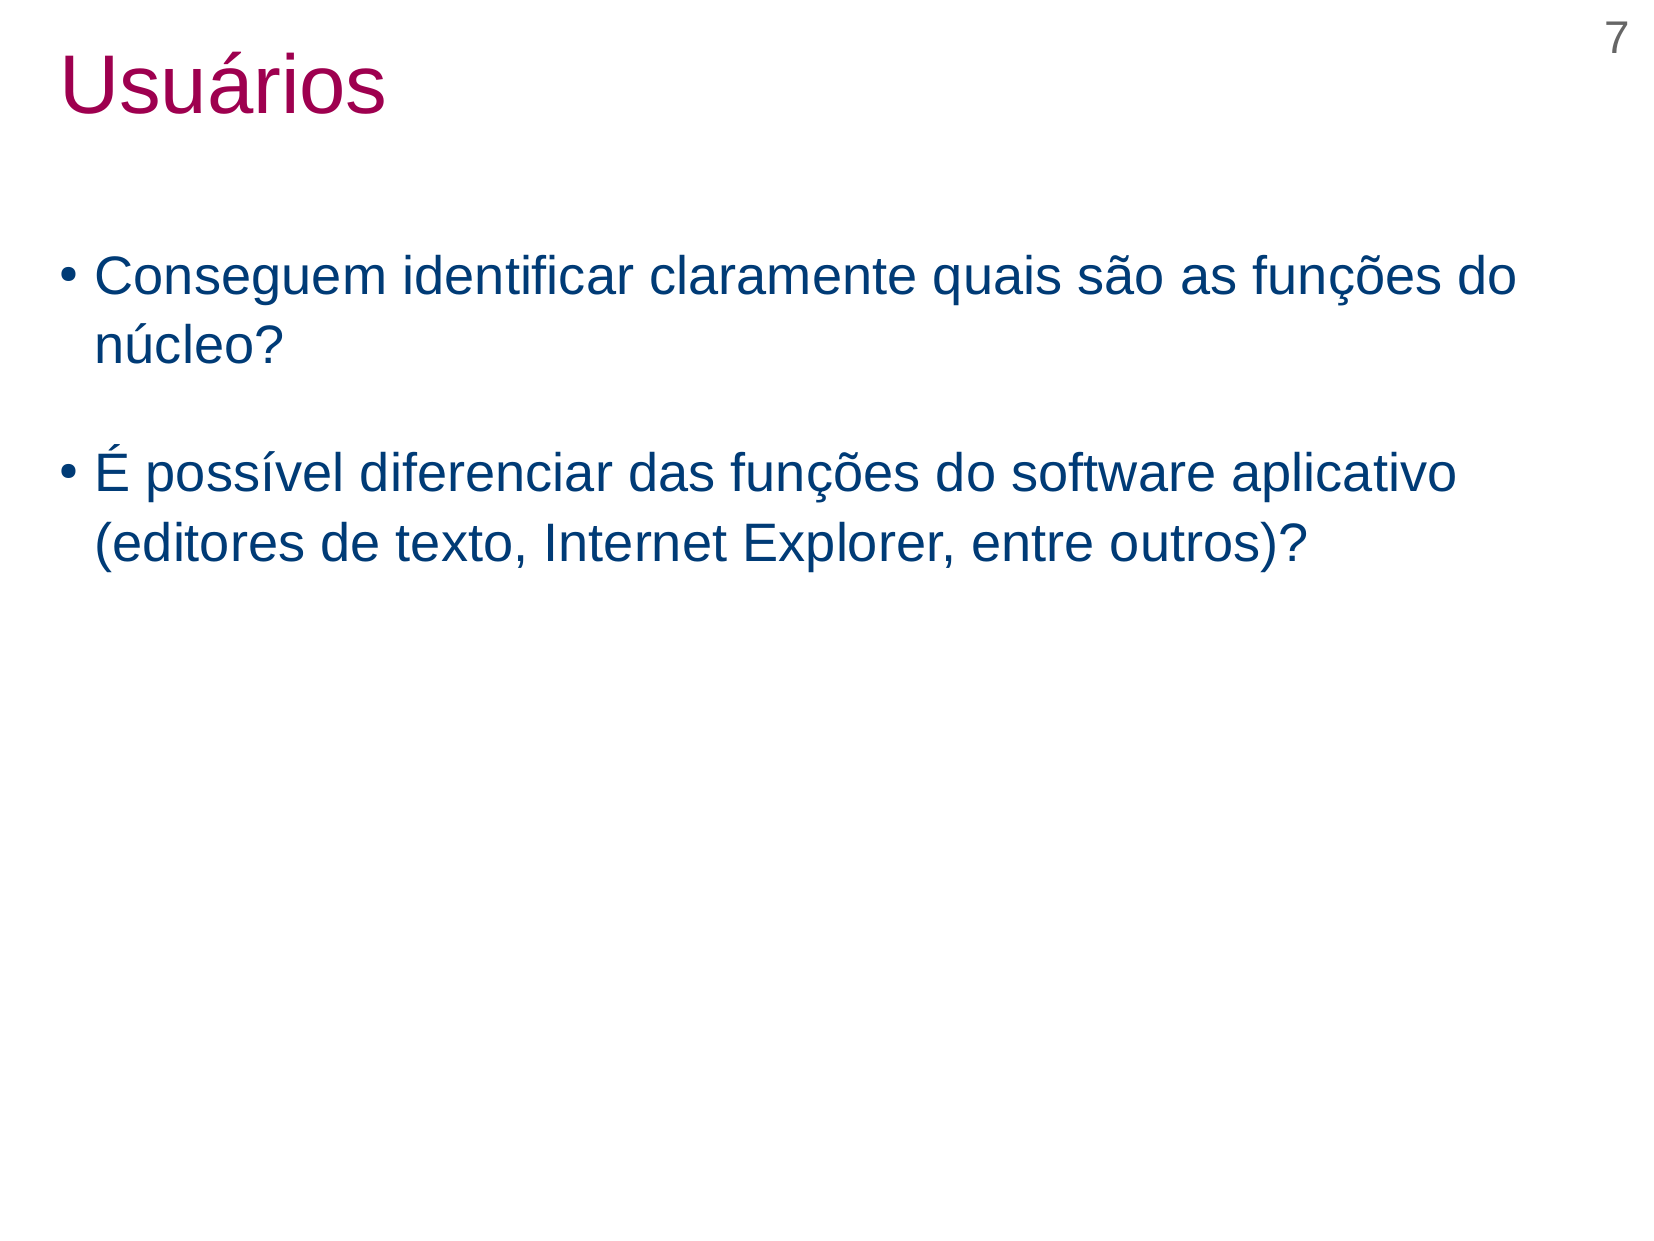

7
# Usuários
Conseguem identificar claramente quais são as funções do núcleo?
É possível diferenciar das funções do software aplicativo (editores de texto, Internet Explorer, entre outros)?